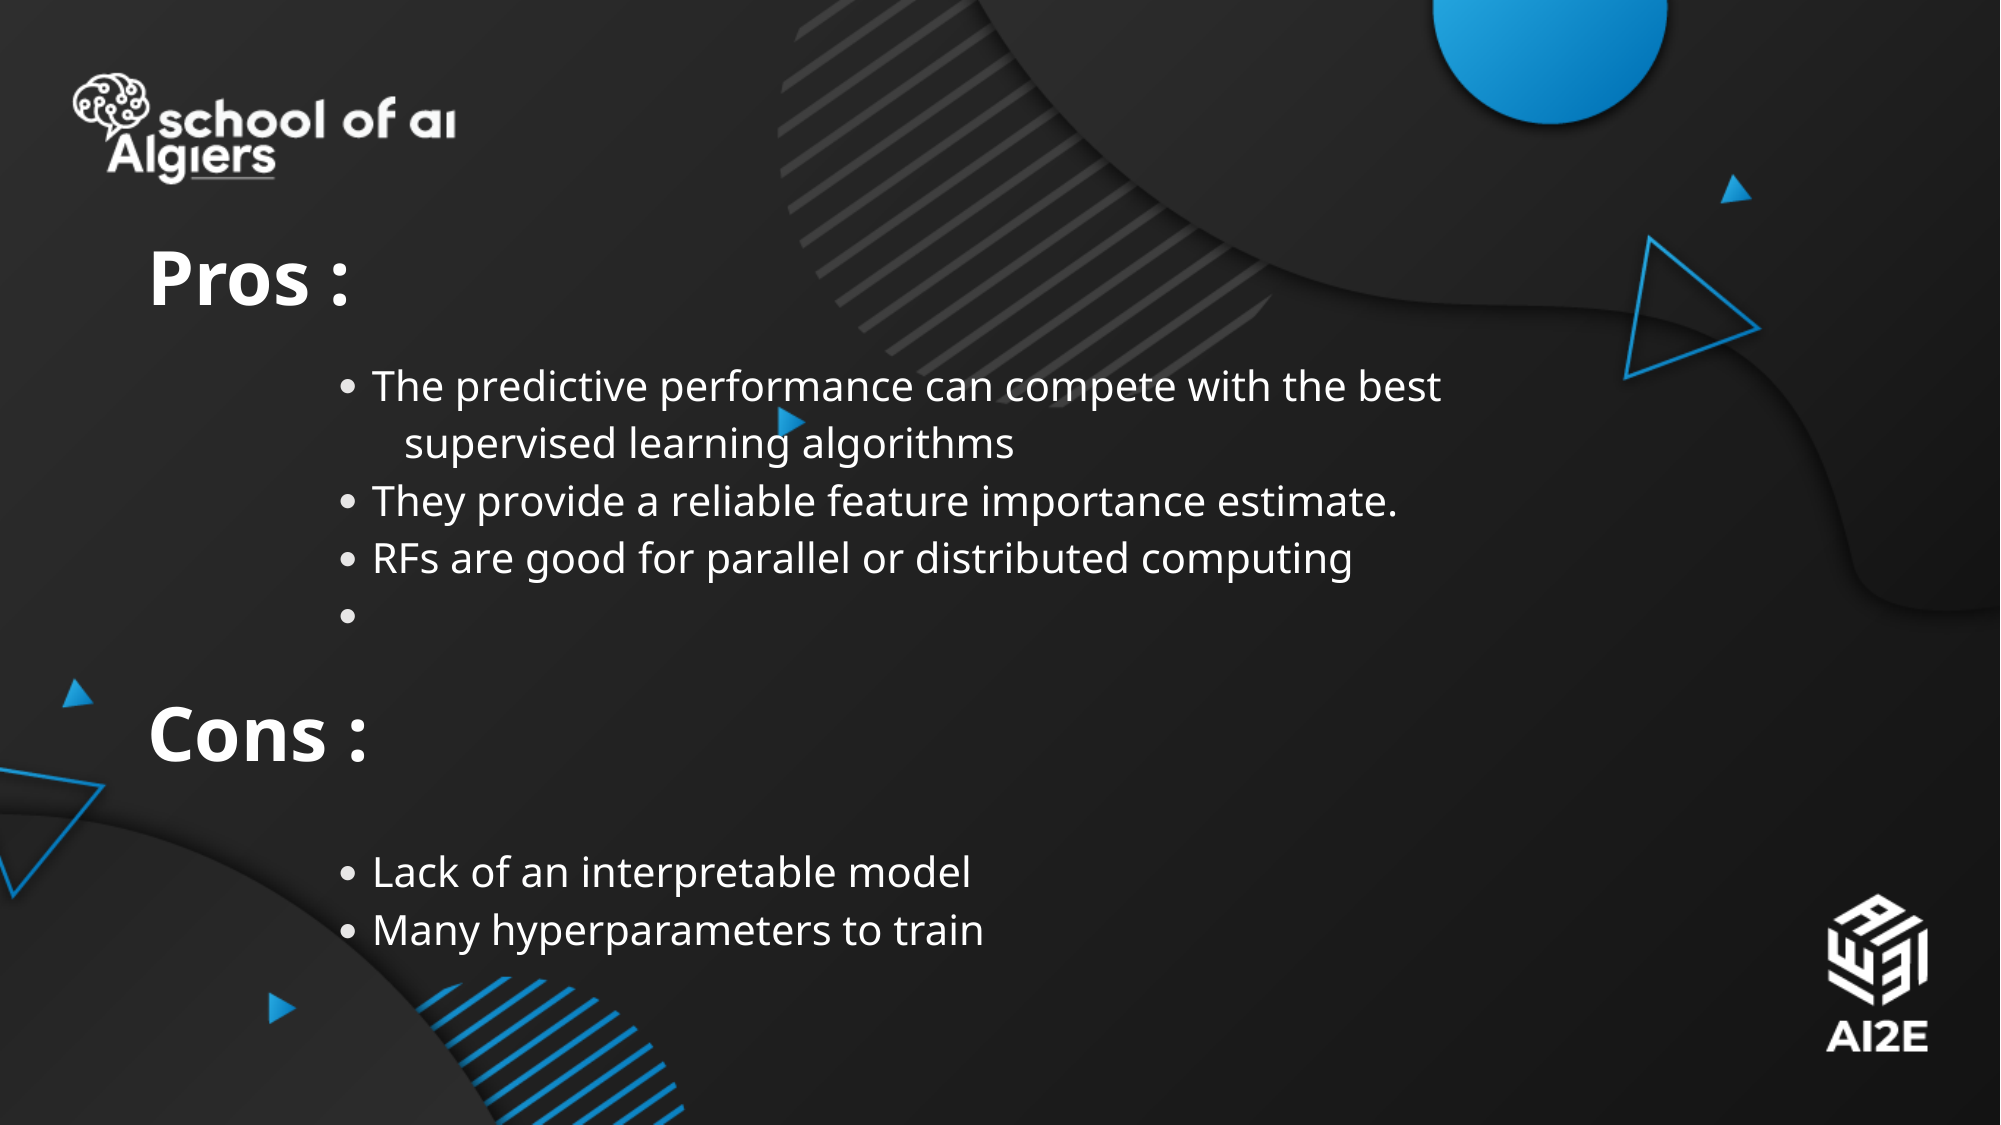

Pros :
# The predictive performance can compete with the best supervised learning algorithms
They provide a reliable feature importance estimate.
RFs are good for parallel or distributed computing
Cons :
Lack of an interpretable model
Many hyperparameters to train